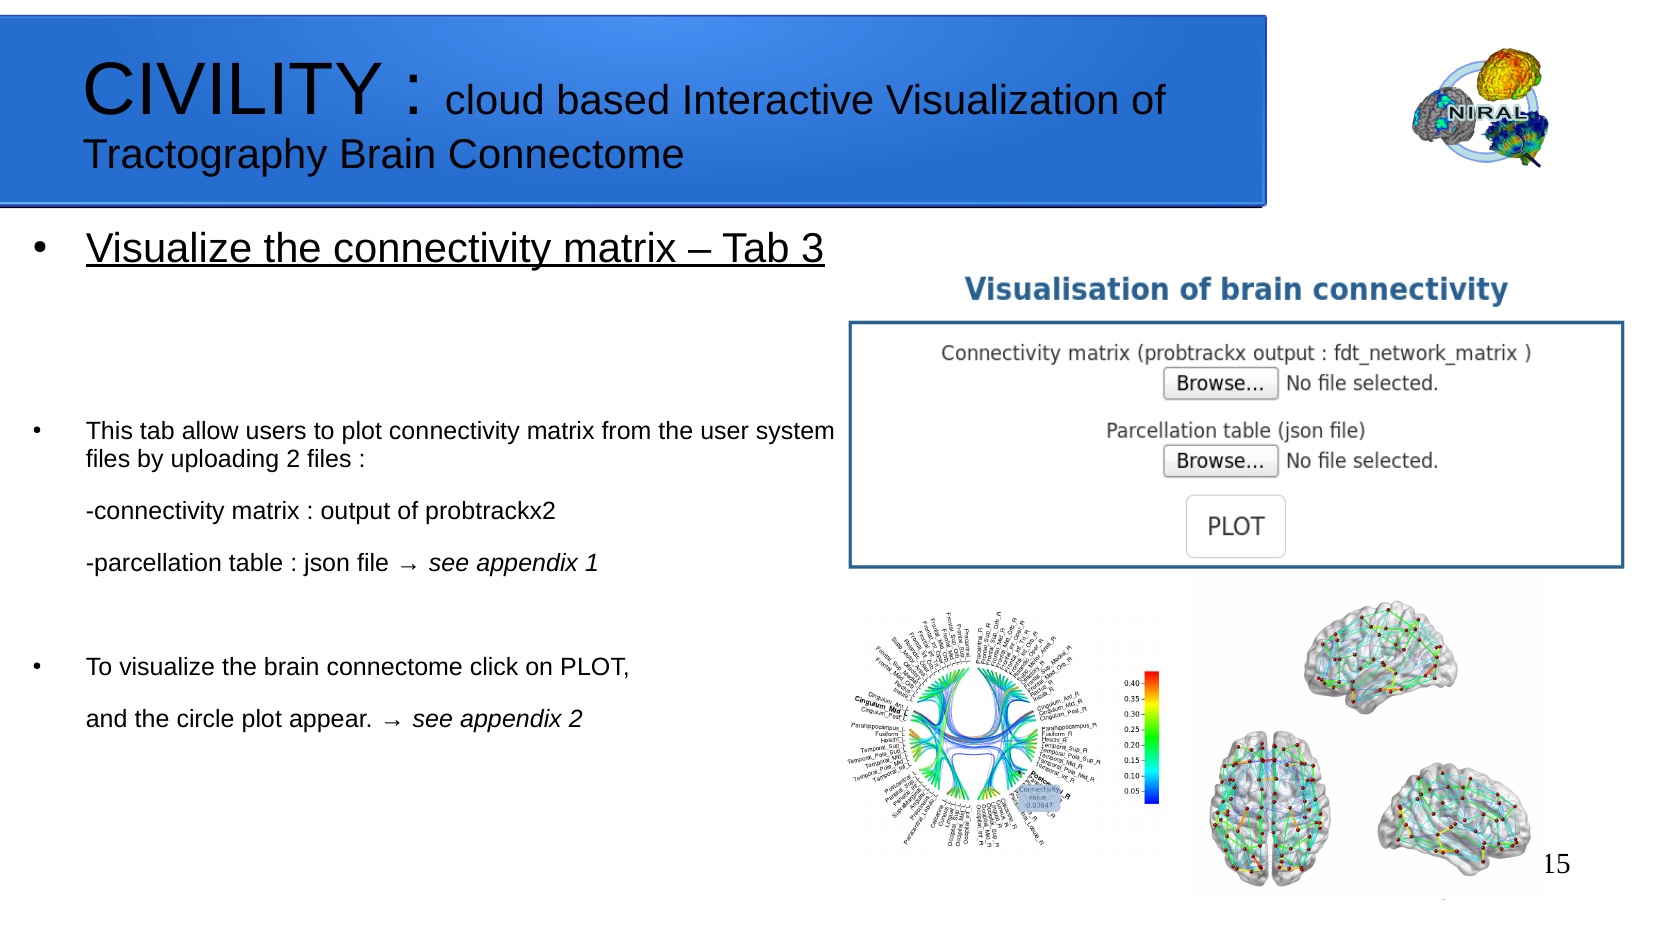

CIVILITY : cloud based Interactive Visualization of Tractography Brain Connectome
# Visualize the connectivity matrix – Tab 3
This tab allow users to plot connectivity matrix from the user system files by uploading 2 files :
-connectivity matrix : output of probtrackx2
-parcellation table : json file → see appendix 1
To visualize the brain connectome click on PLOT,
and the circle plot appear. → see appendix 2
15